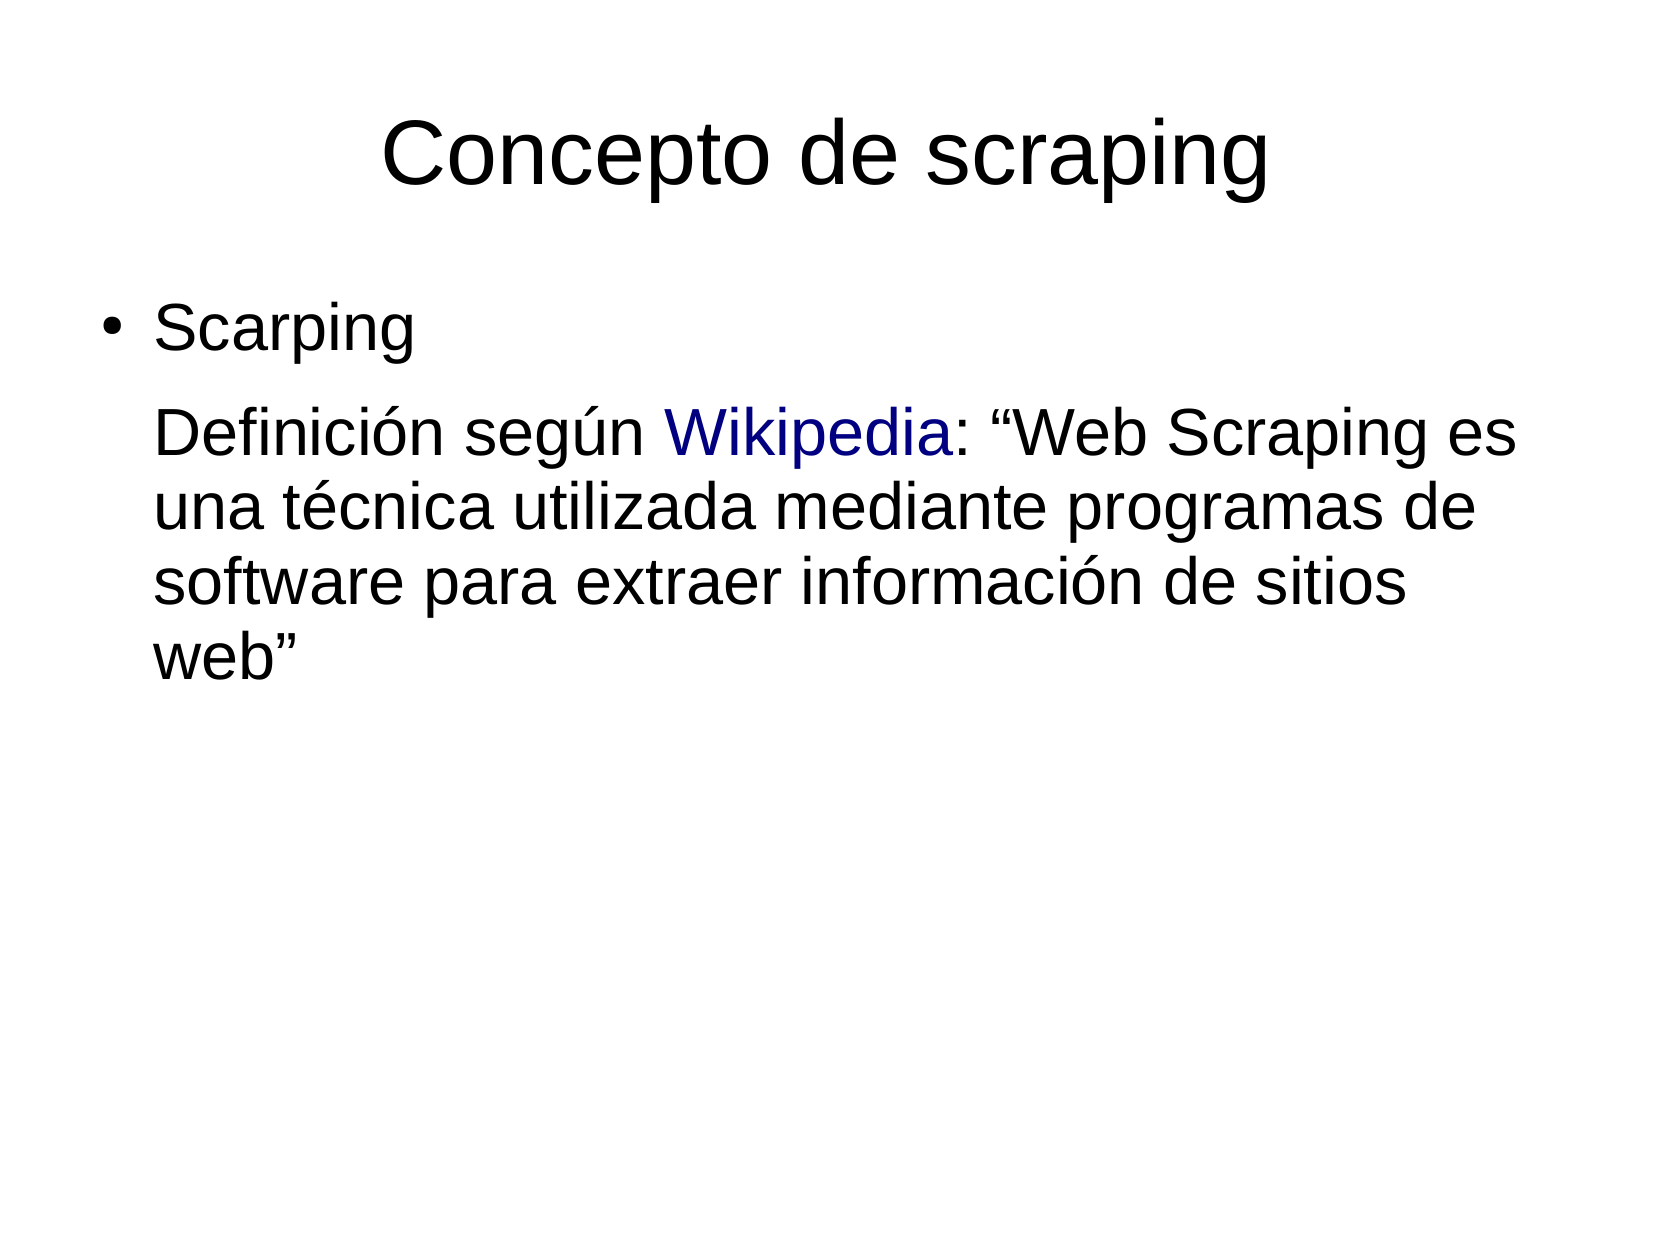

# Concepto de scraping
Scarping
Definición según Wikipedia: “Web Scraping es una técnica utilizada mediante programas de software para extraer información de sitios web”